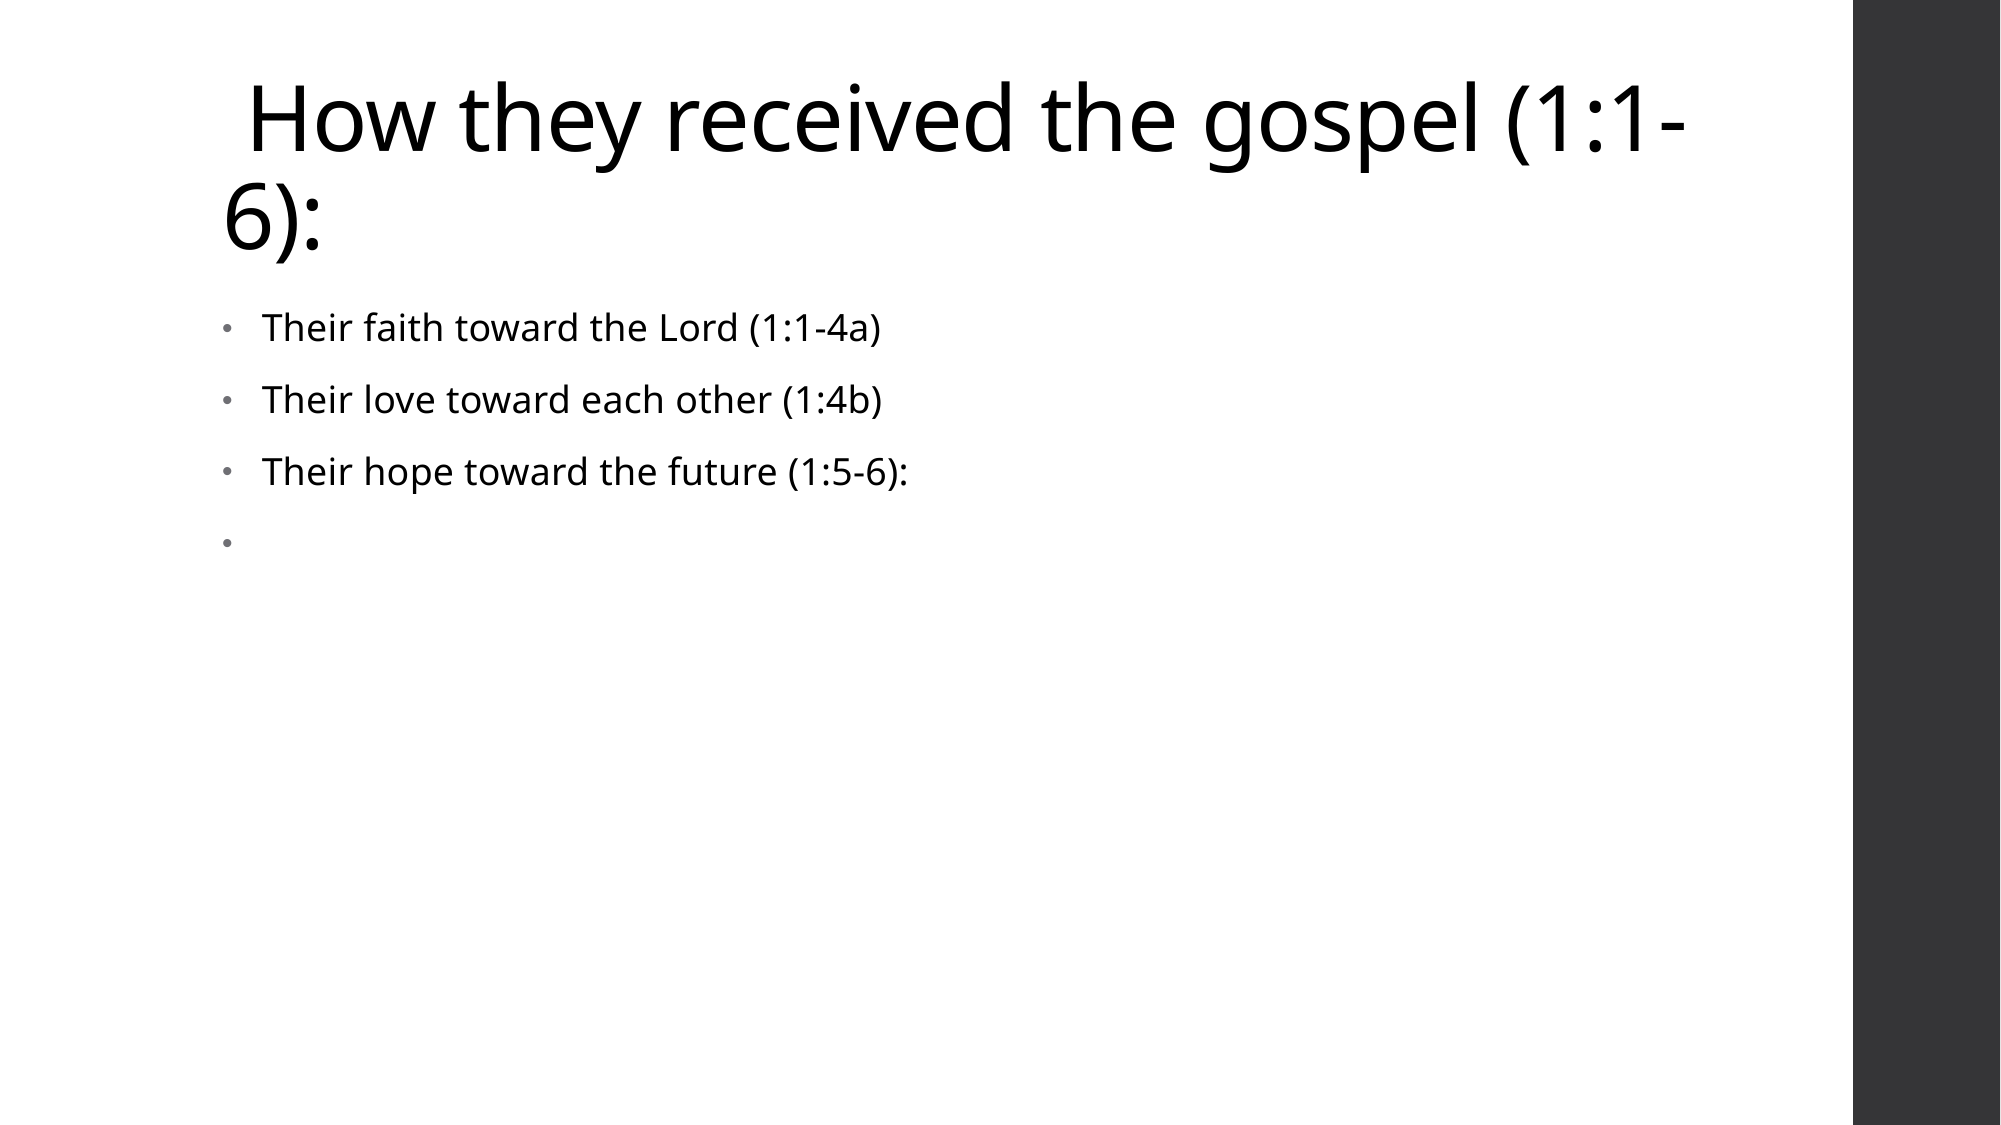

# How they received the gospel (1:1-6):
 Their faith toward the Lord (1:1-4a)
 Their love toward each other (1:4b)
 Their hope toward the future (1:5-6):